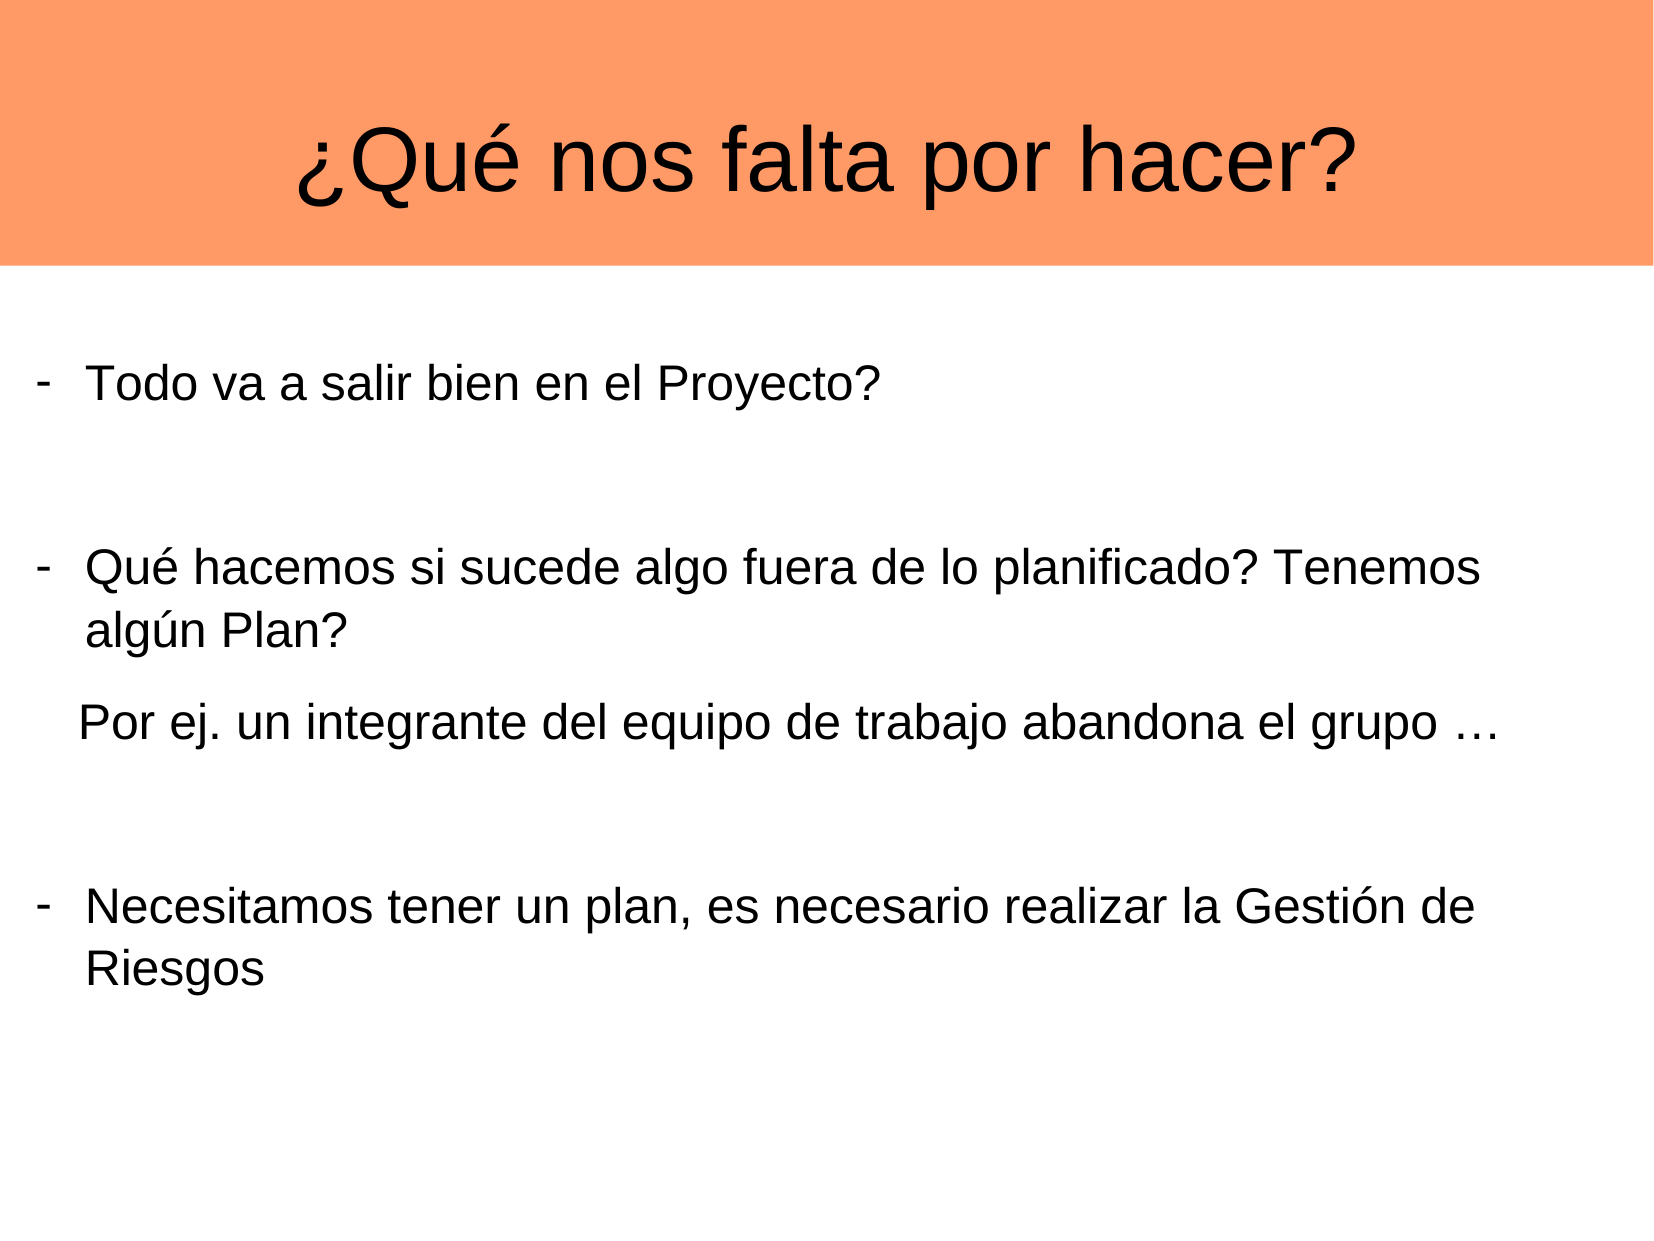

¿Qué nos falta por hacer?
Todo va a salir bien en el Proyecto?
Qué hacemos si sucede algo fuera de lo planificado? Tenemos algún Plan?
 Por ej. un integrante del equipo de trabajo abandona el grupo …
Necesitamos tener un plan, es necesario realizar la Gestión de Riesgos